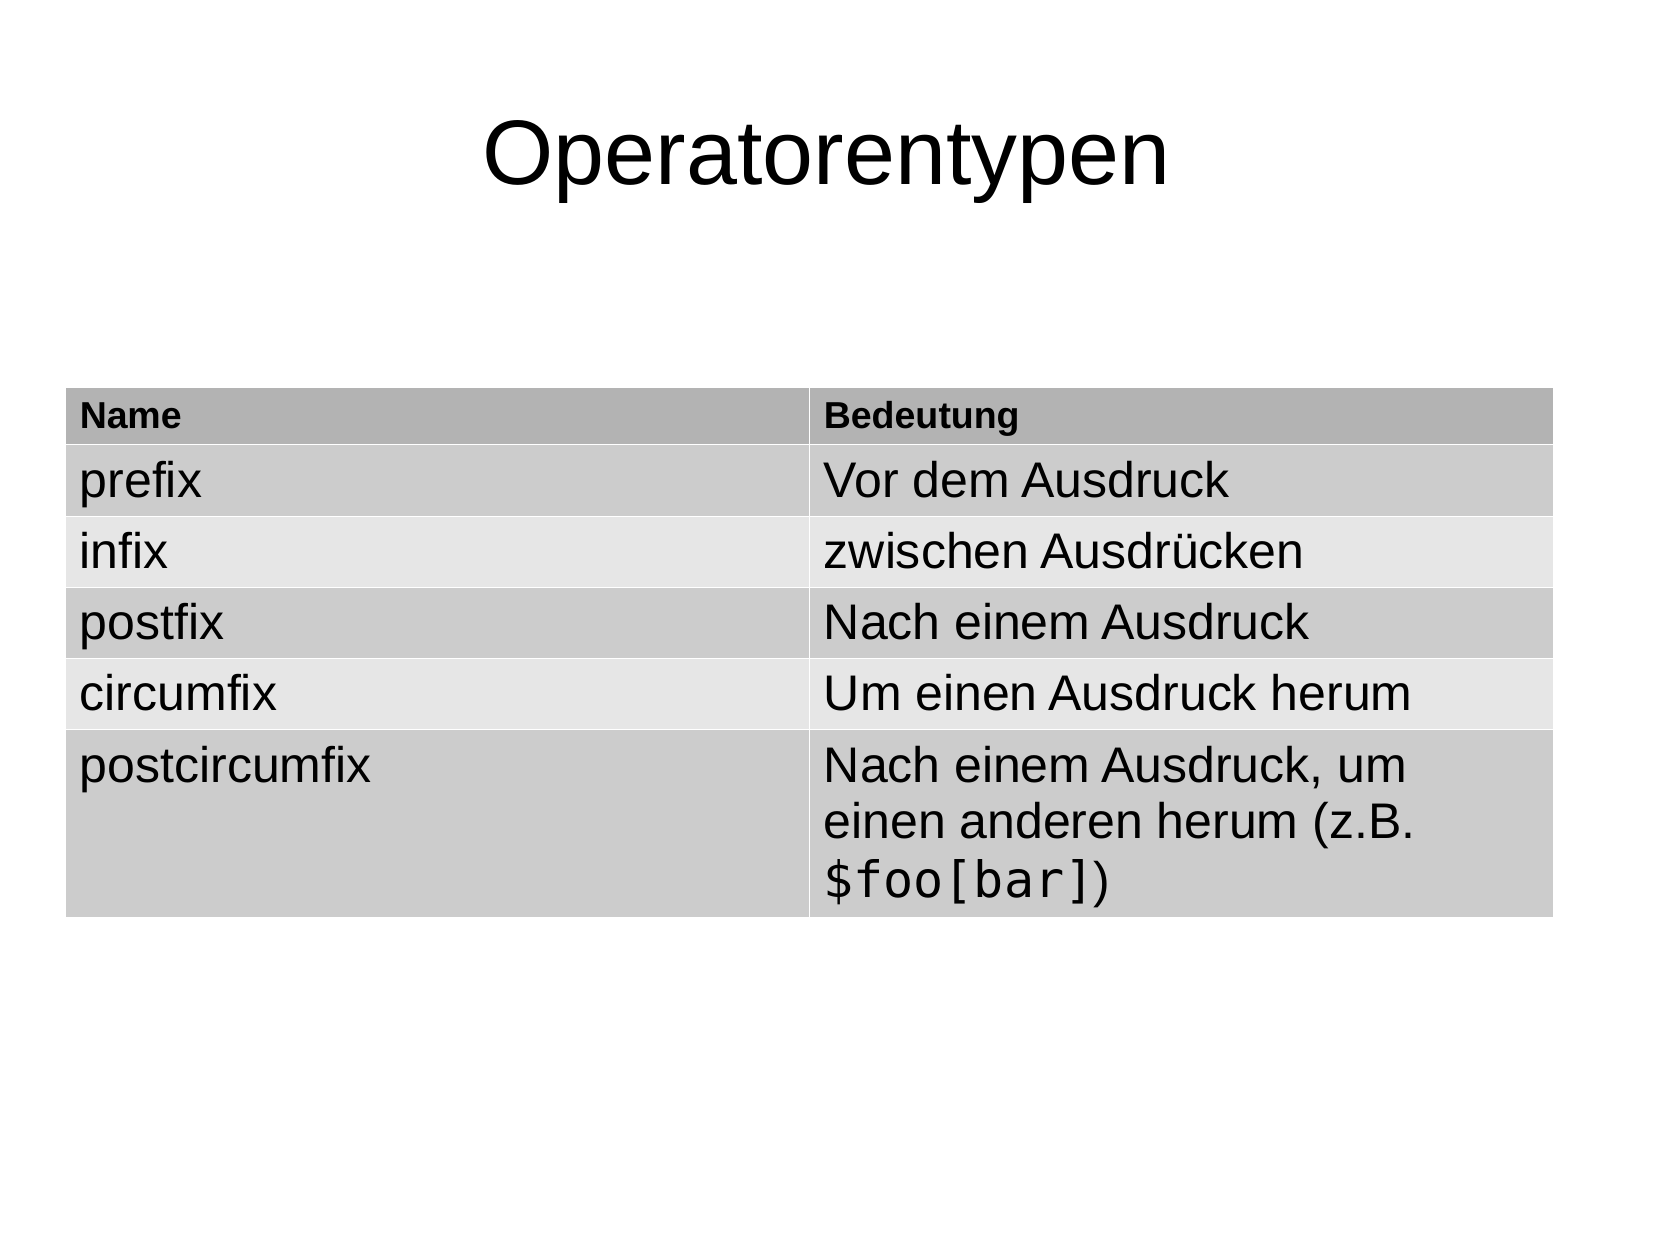

# Operatorentypen
| Name | Bedeutung |
| --- | --- |
| prefix | Vor dem Ausdruck |
| infix | zwischen Ausdrücken |
| postfix | Nach einem Ausdruck |
| circumfix | Um einen Ausdruck herum |
| postcircumfix | Nach einem Ausdruck, um einen anderen herum (z.B. $foo[bar]) |